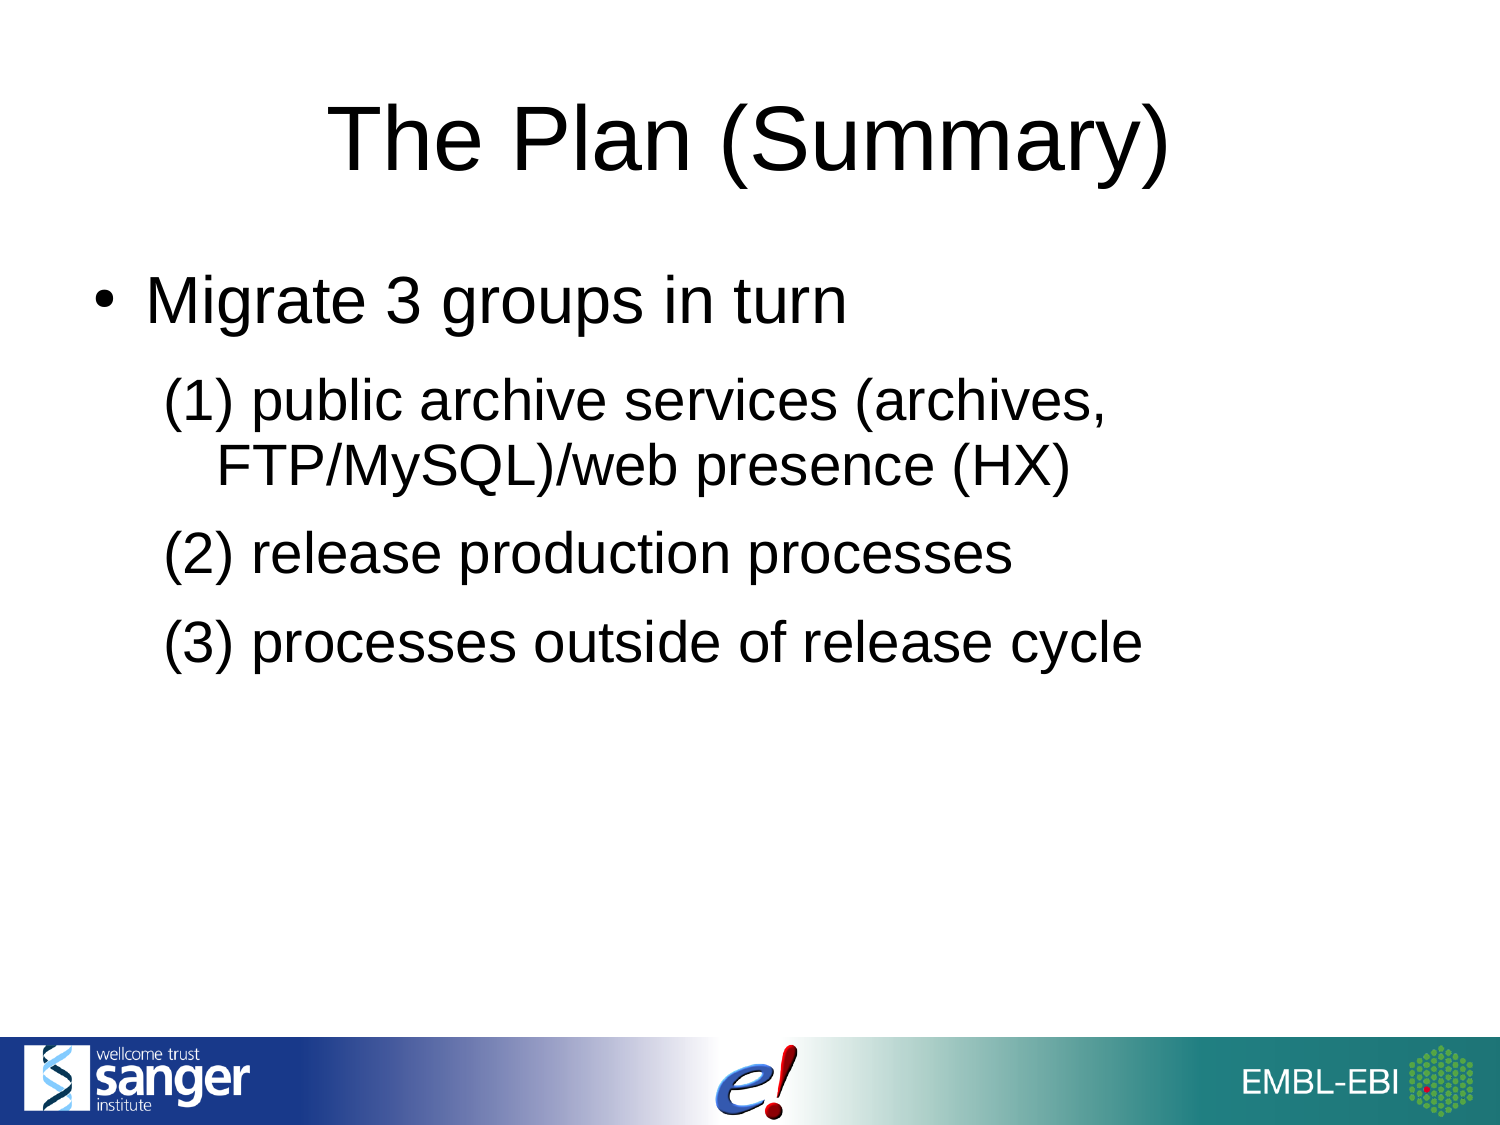

# The Plan (Summary)
Migrate 3 groups in turn
 public archive services (archives, FTP/MySQL)/web presence (HX)
 release production processes
 processes outside of release cycle